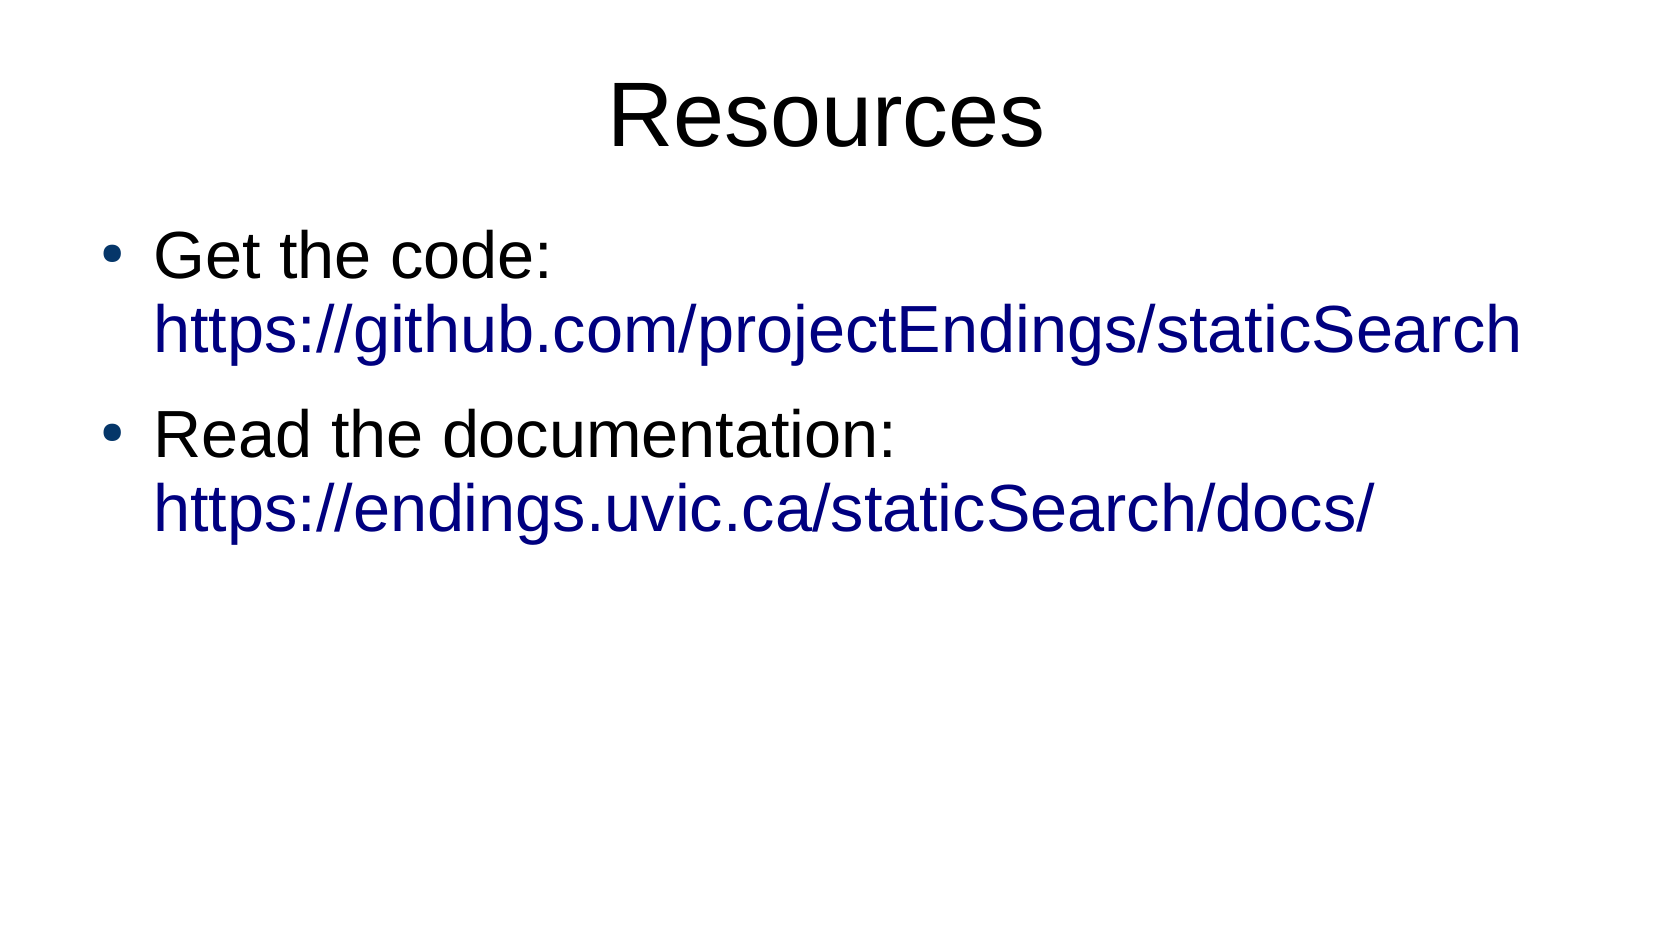

# Resources
Get the code: https://github.com/projectEndings/staticSearch
Read the documentation:
https://endings.uvic.ca/staticSearch/docs/